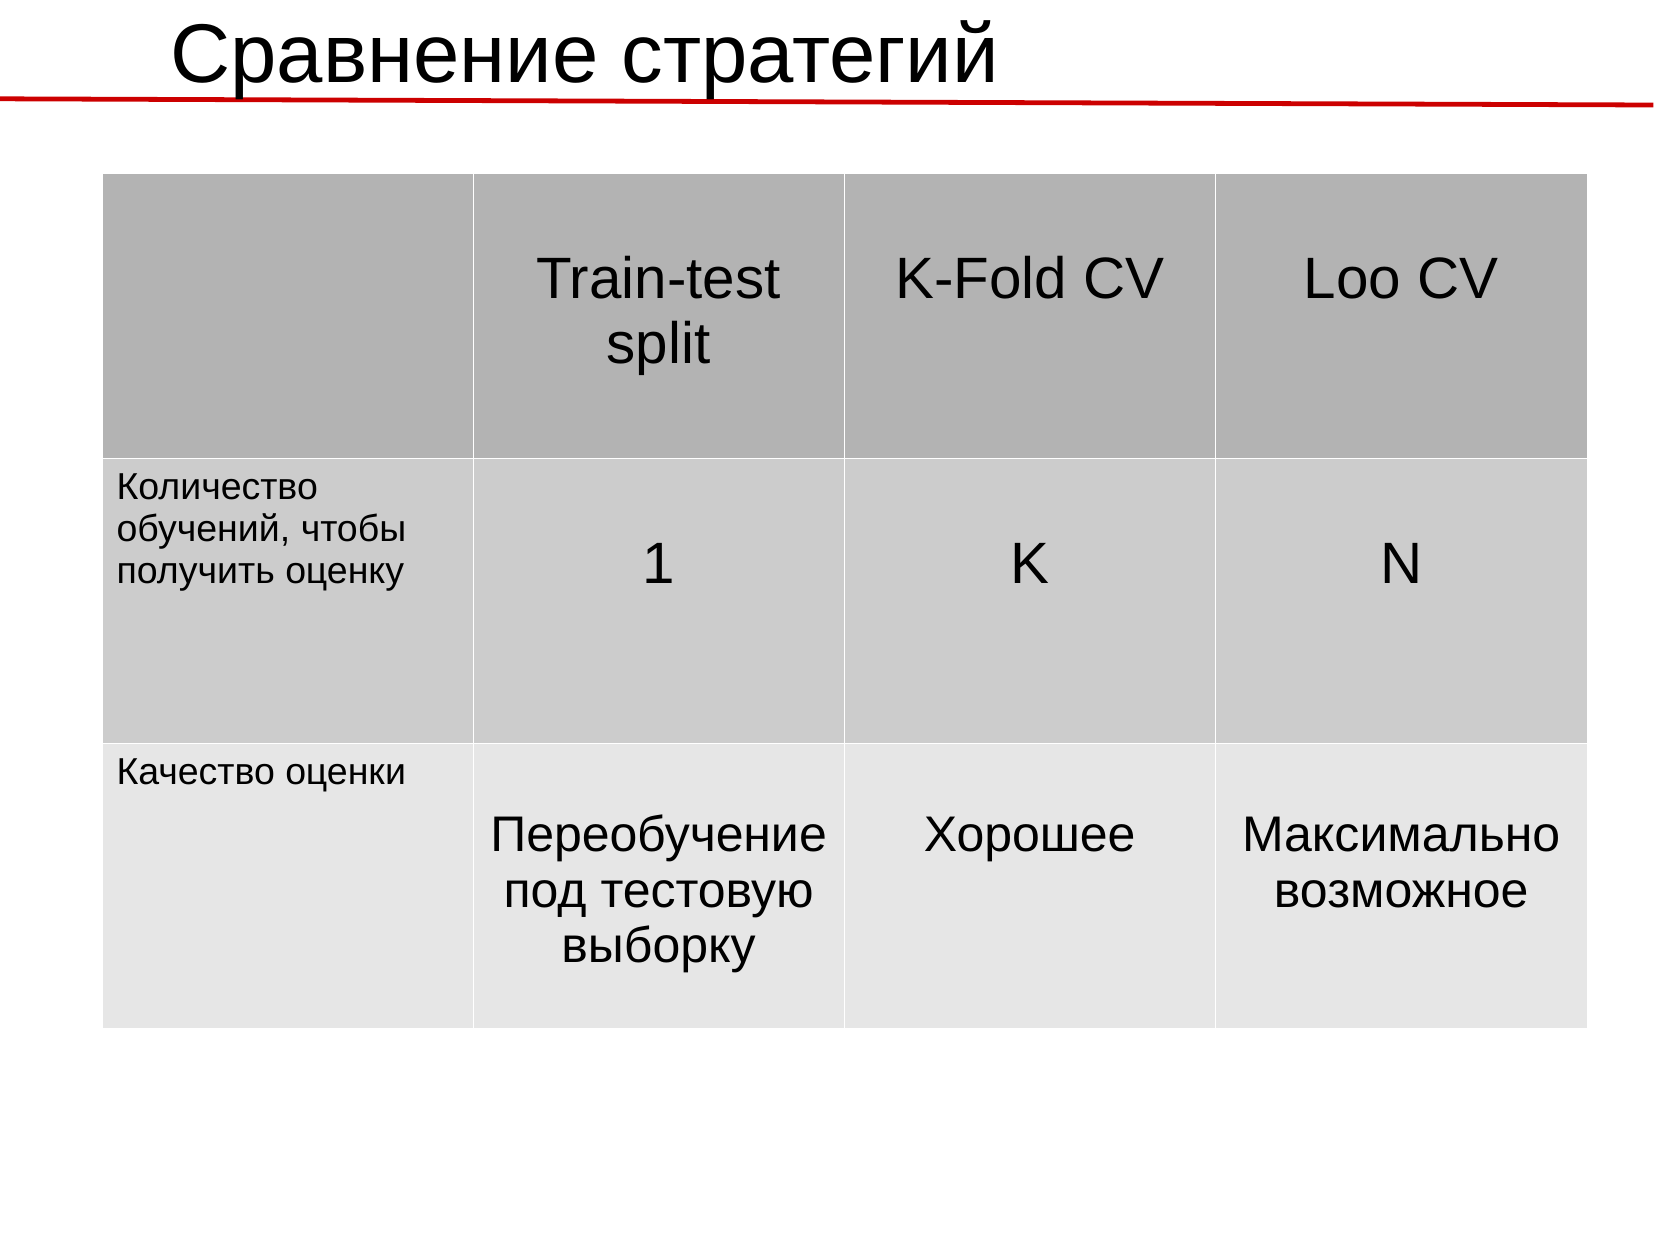

Сравнение стратегий
| | Train-test split | K-Fold CV | Loo CV |
| --- | --- | --- | --- |
| Количество обучений, чтобы получить оценку | 1 | K | N |
| Качество оценки | Переобучение под тестовую выборку | Хорошее | Максимально возможное |